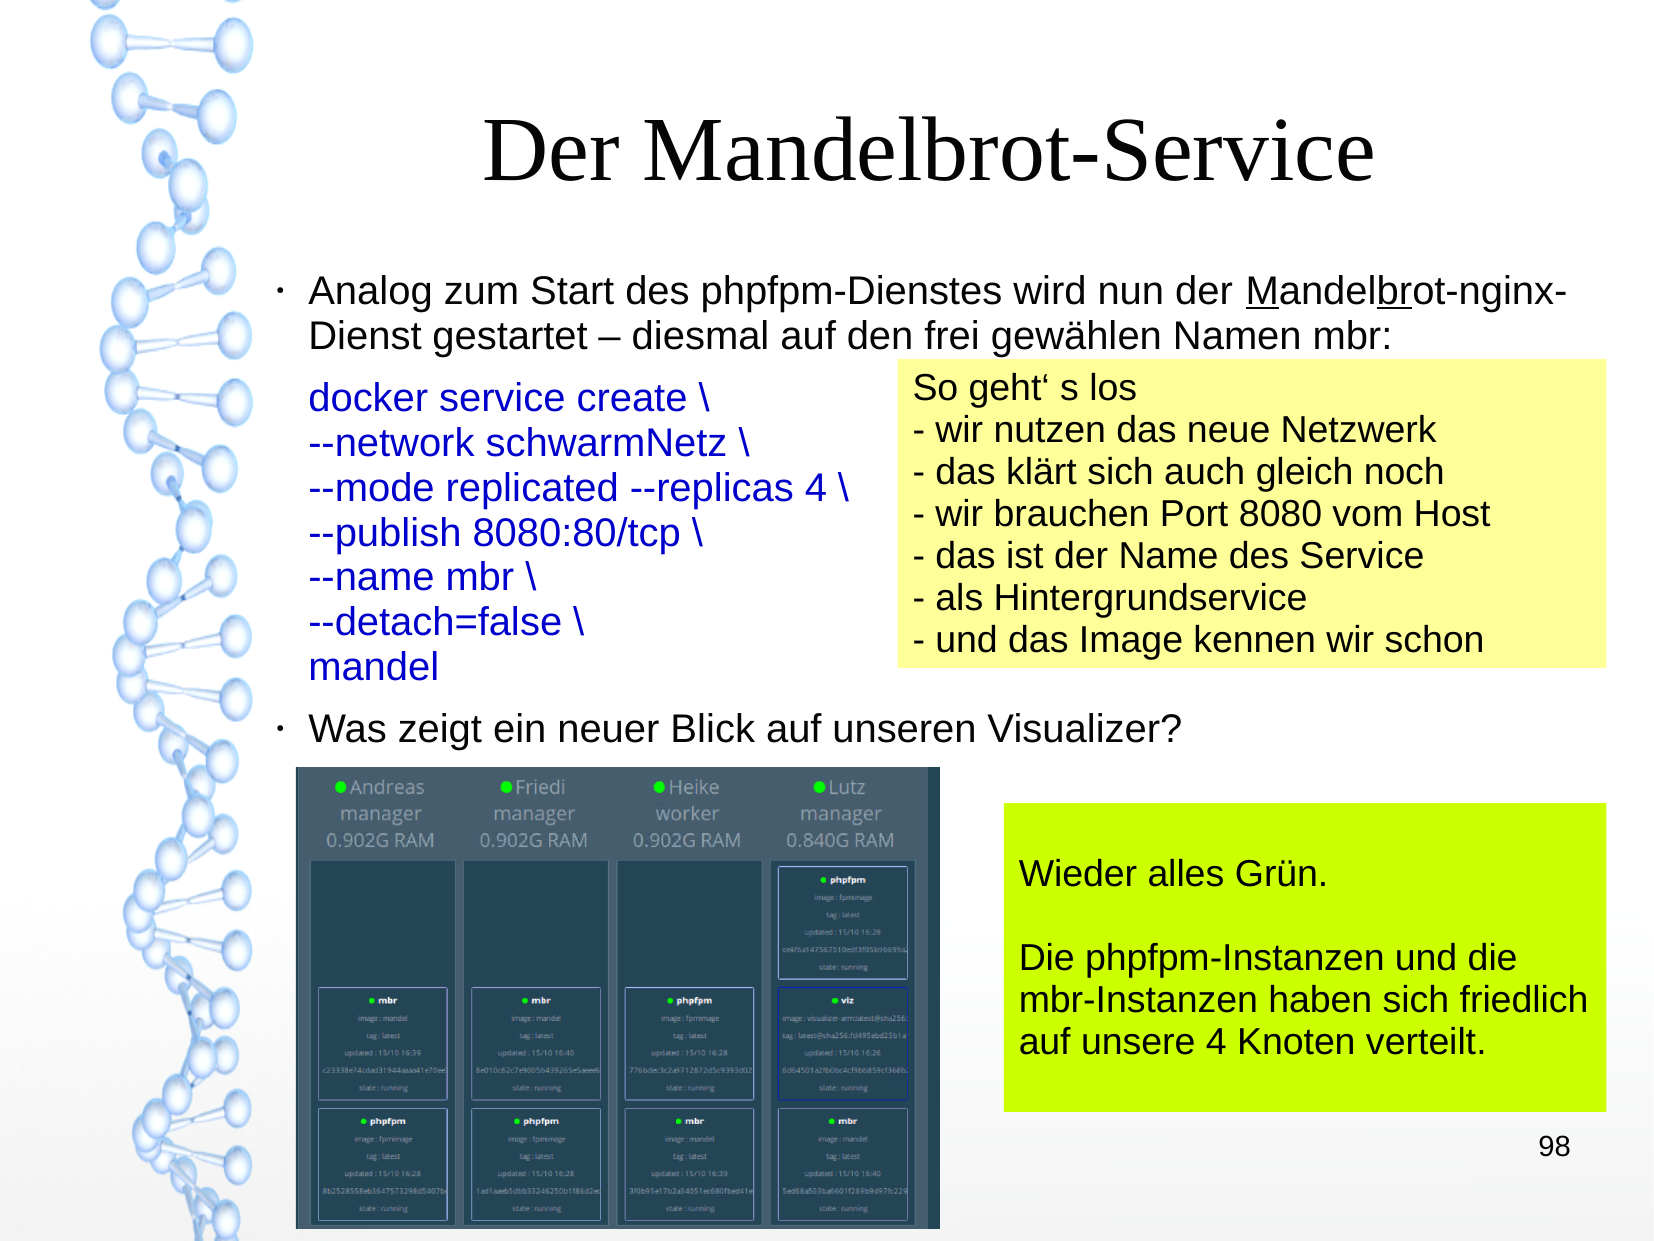

# Der Mandelbrot-Service
Analog zum Start des phpfpm-Dienstes wird nun der Mandelbrot-nginx-Dienst gestartet – diesmal auf den frei gewählen Namen mbr:
docker service create \
--network schwarmNetz \
--mode replicated --replicas 4 \
--publish 8080:80/tcp \
--name mbr \
--detach=false \
mandel
Was zeigt ein neuer Blick auf unseren Visualizer?
So geht‘ s los
- wir nutzen das neue Netzwerk
- das klärt sich auch gleich noch
- wir brauchen Port 8080 vom Host
- das ist der Name des Service
- als Hintergrundservice
- und das Image kennen wir schon
Wieder alles Grün.
Die phpfpm-Instanzen und die mbr-Instanzen haben sich friedlich auf unsere 4 Knoten verteilt.
98